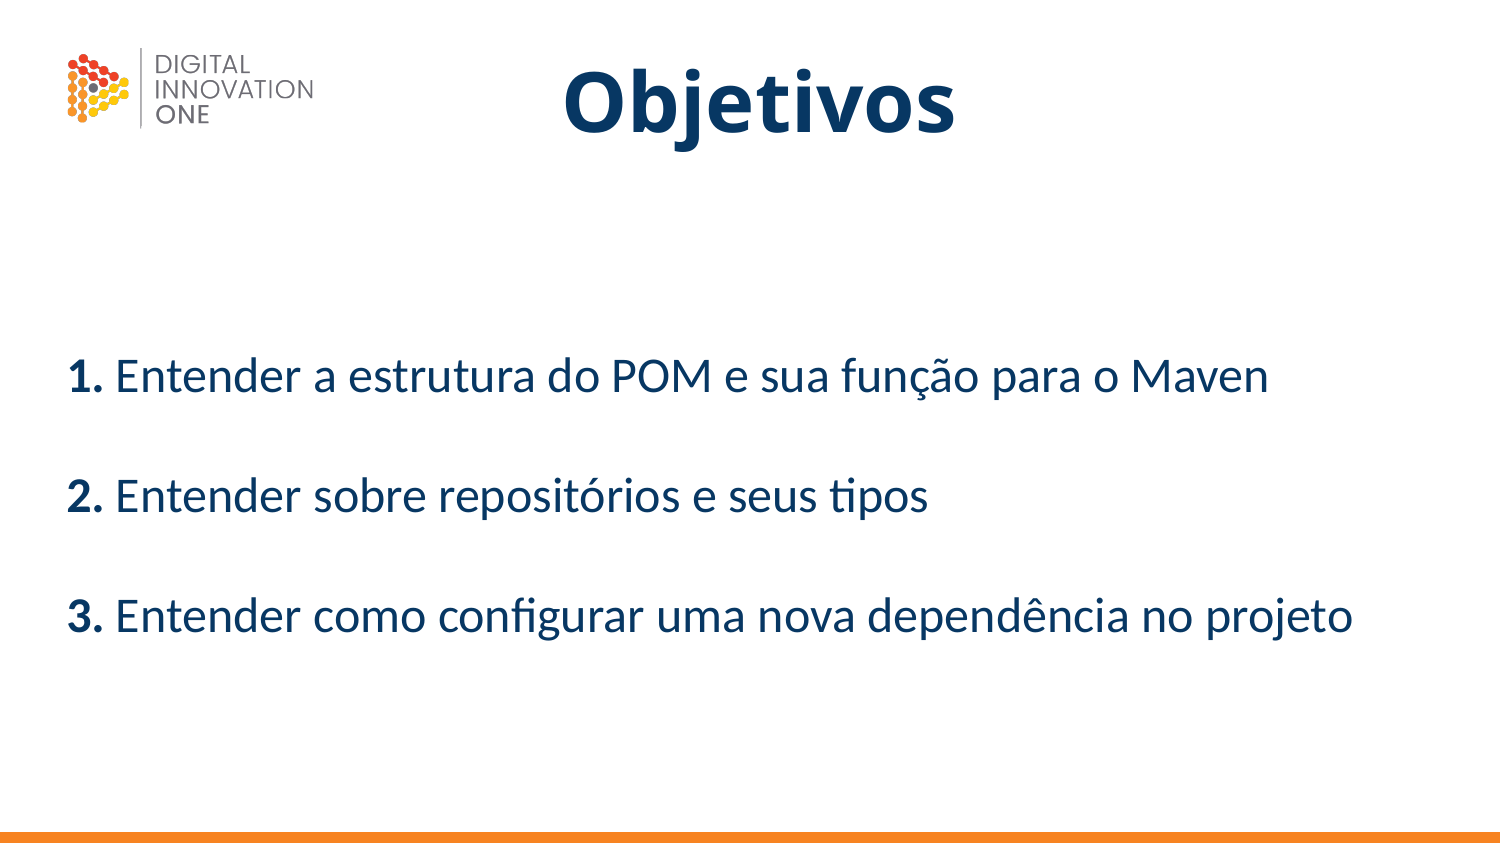

# Objetivos
1. Entender a estrutura do POM e sua função para o Maven
2. Entender sobre repositórios e seus tipos
3. Entender como configurar uma nova dependência no projeto